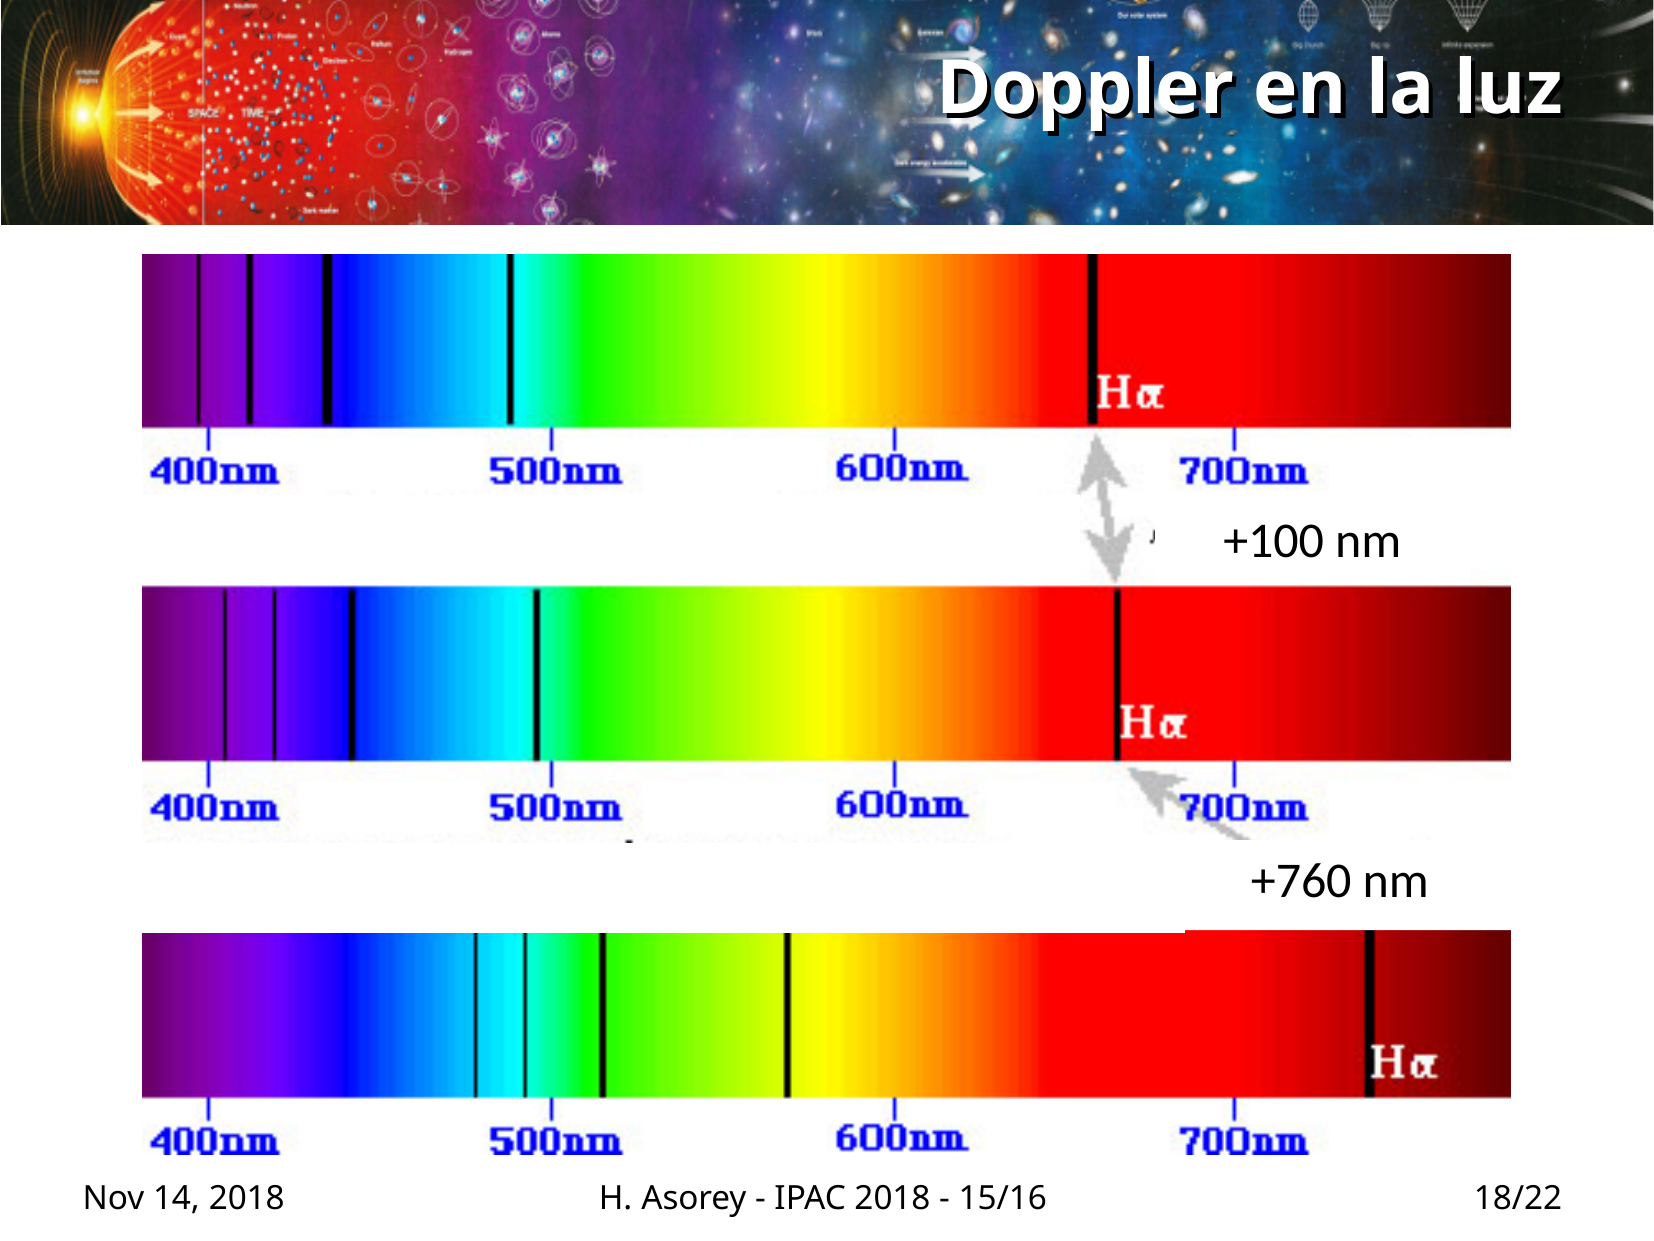

# Doppler en la luz
+100 nm
+760 nm
Nov 14, 2018
H. Asorey - IPAC 2018 - 15/16
18